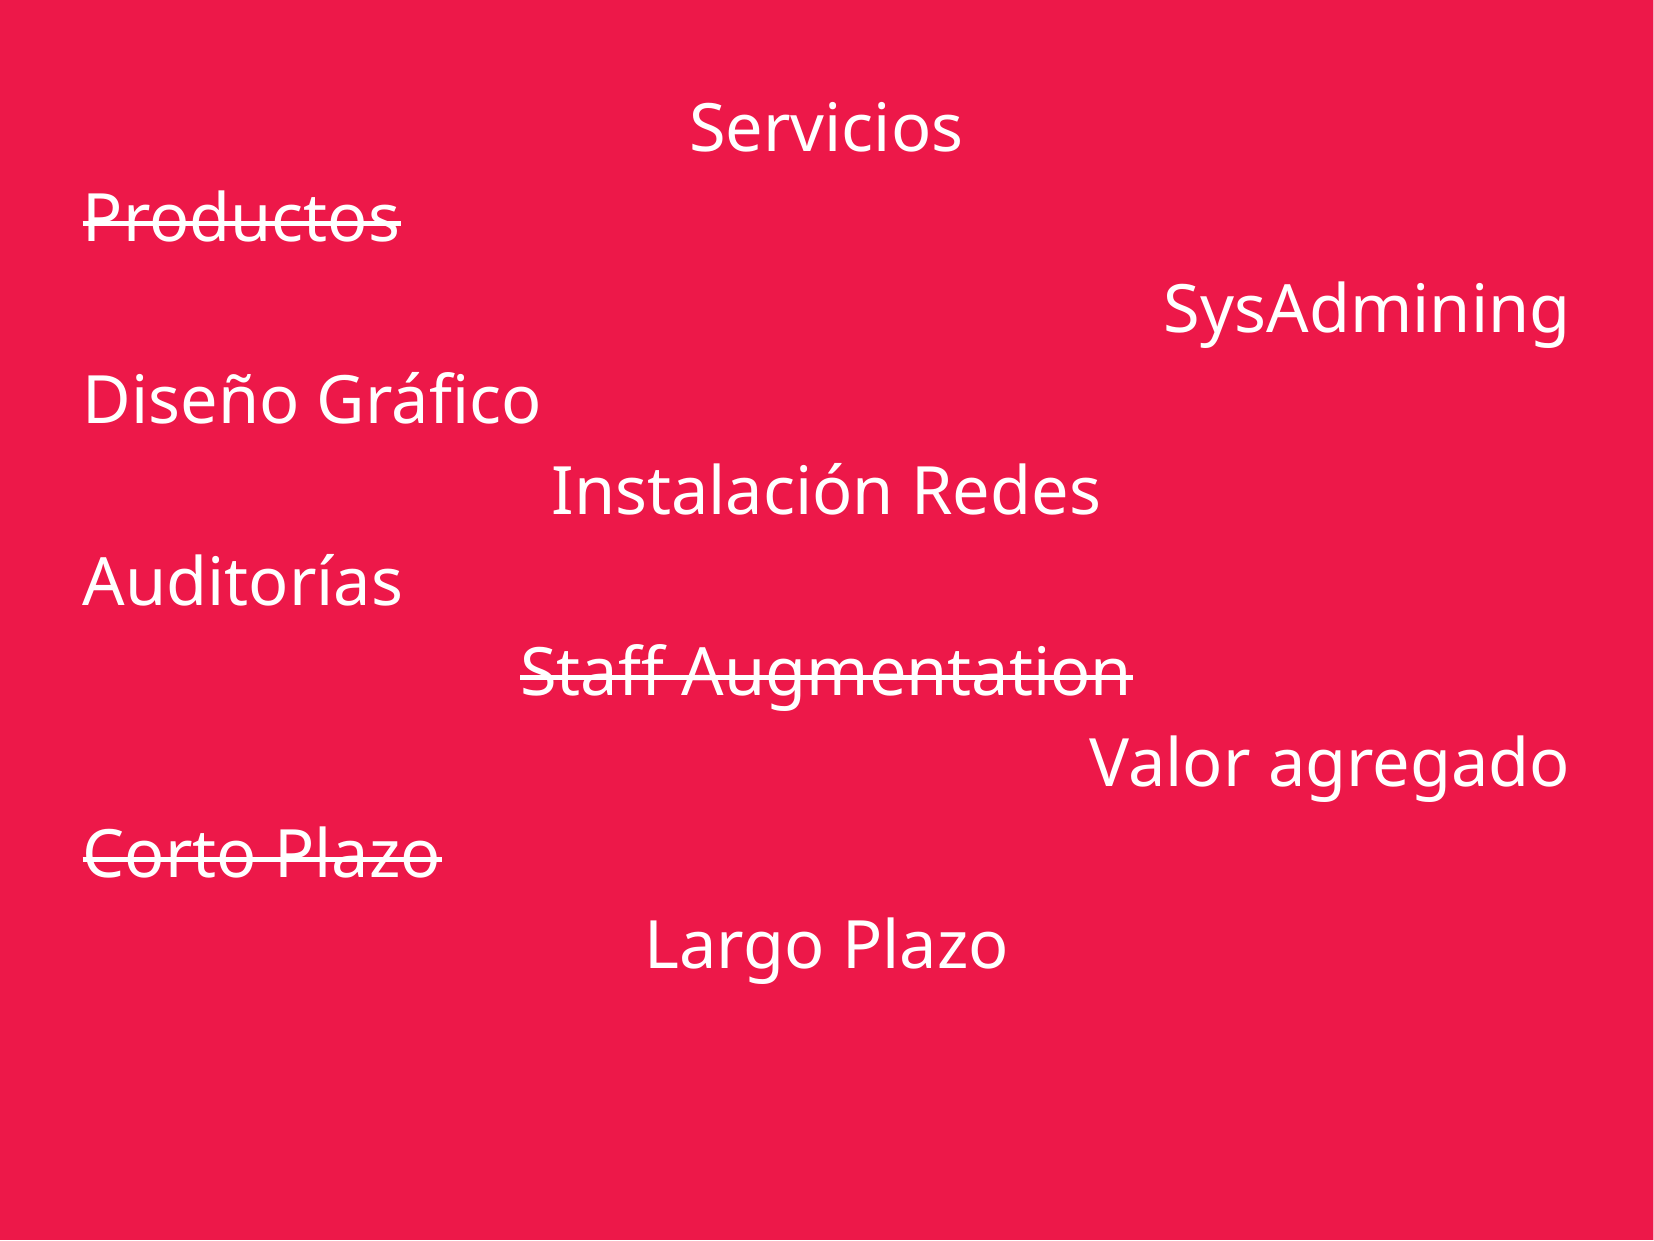

# Servicios
Productos
SysAdmining
Diseño Gráfico
Instalación Redes
Auditorías
Staff Augmentation
Valor agregado
Corto Plazo
Largo Plazo